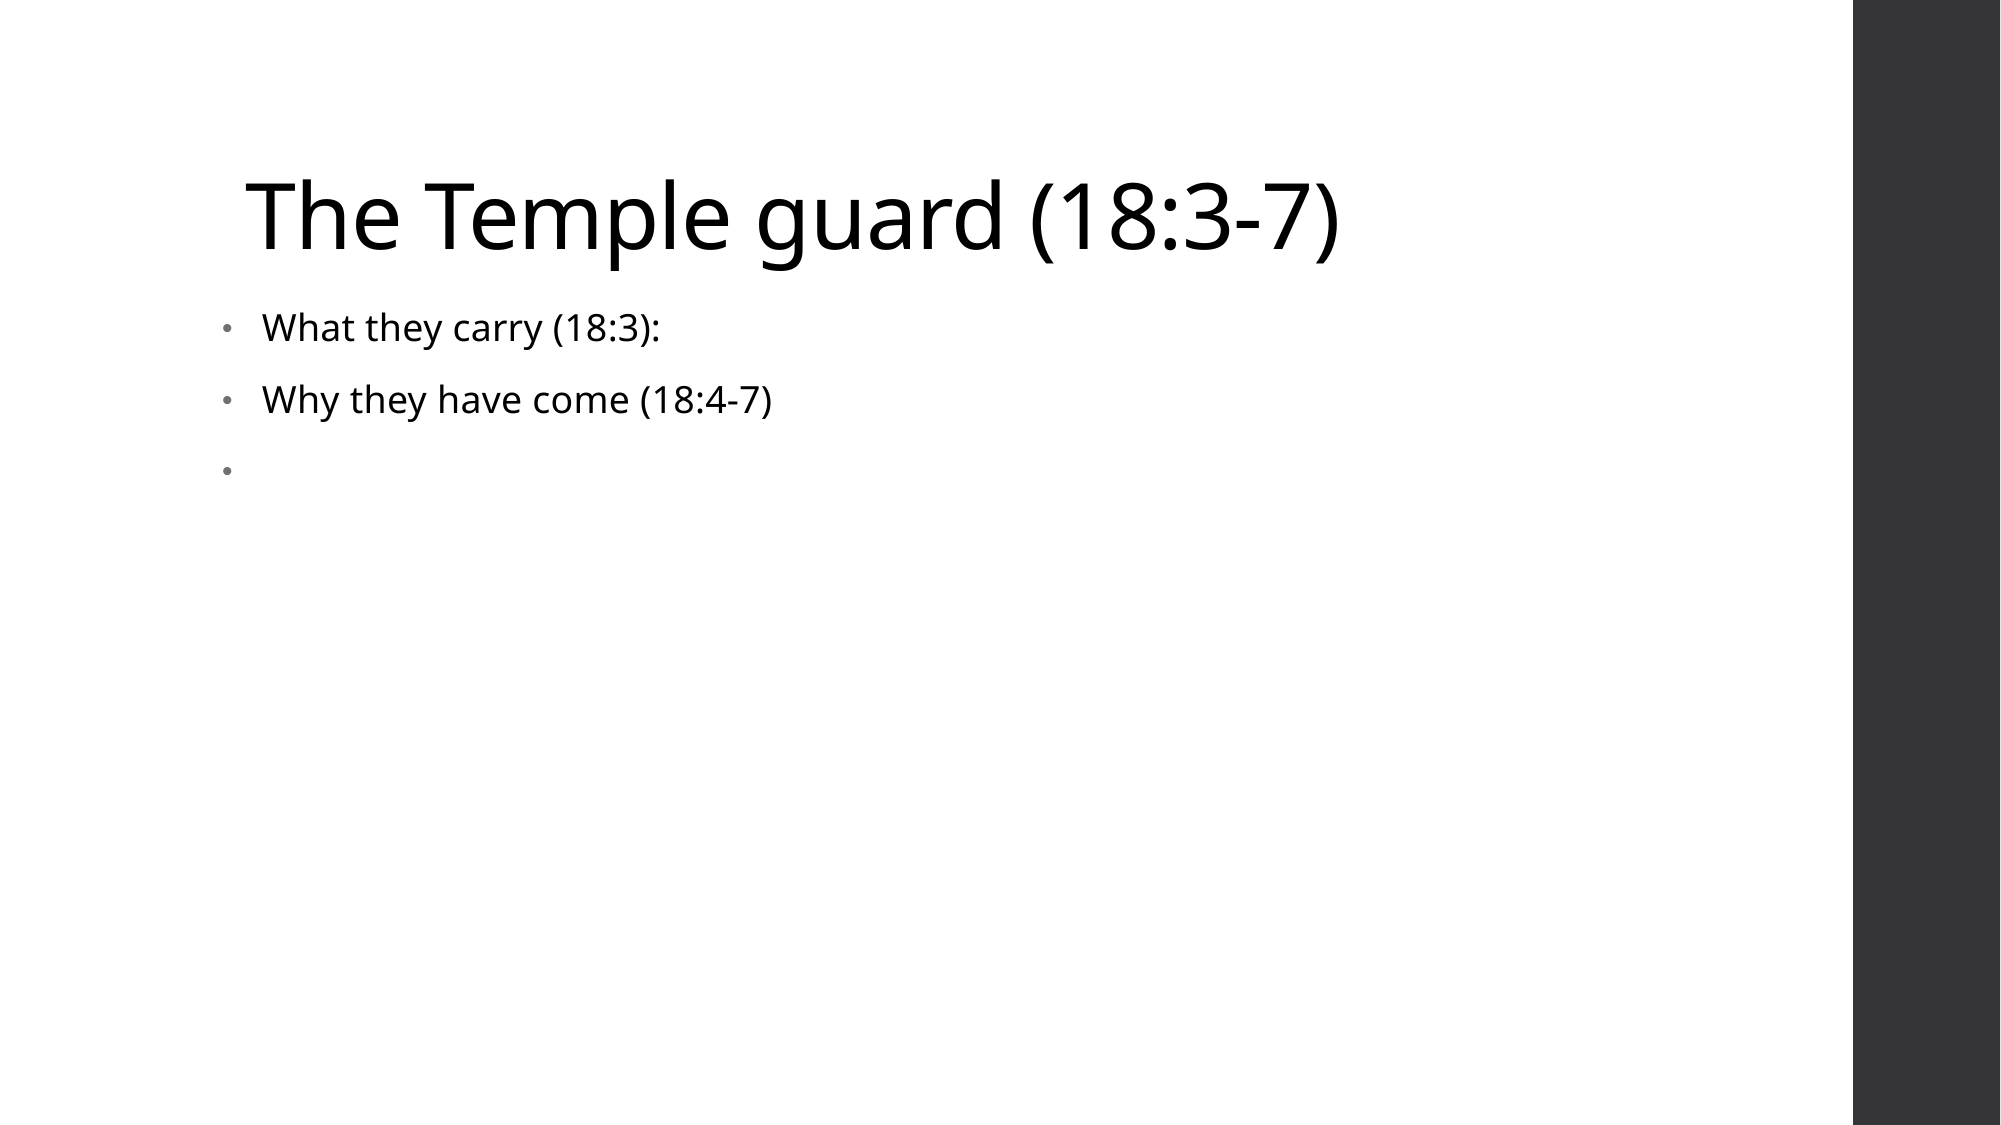

# The Temple guard (18:3-7)
 What they carry (18:3):
 Why they have come (18:4-7)